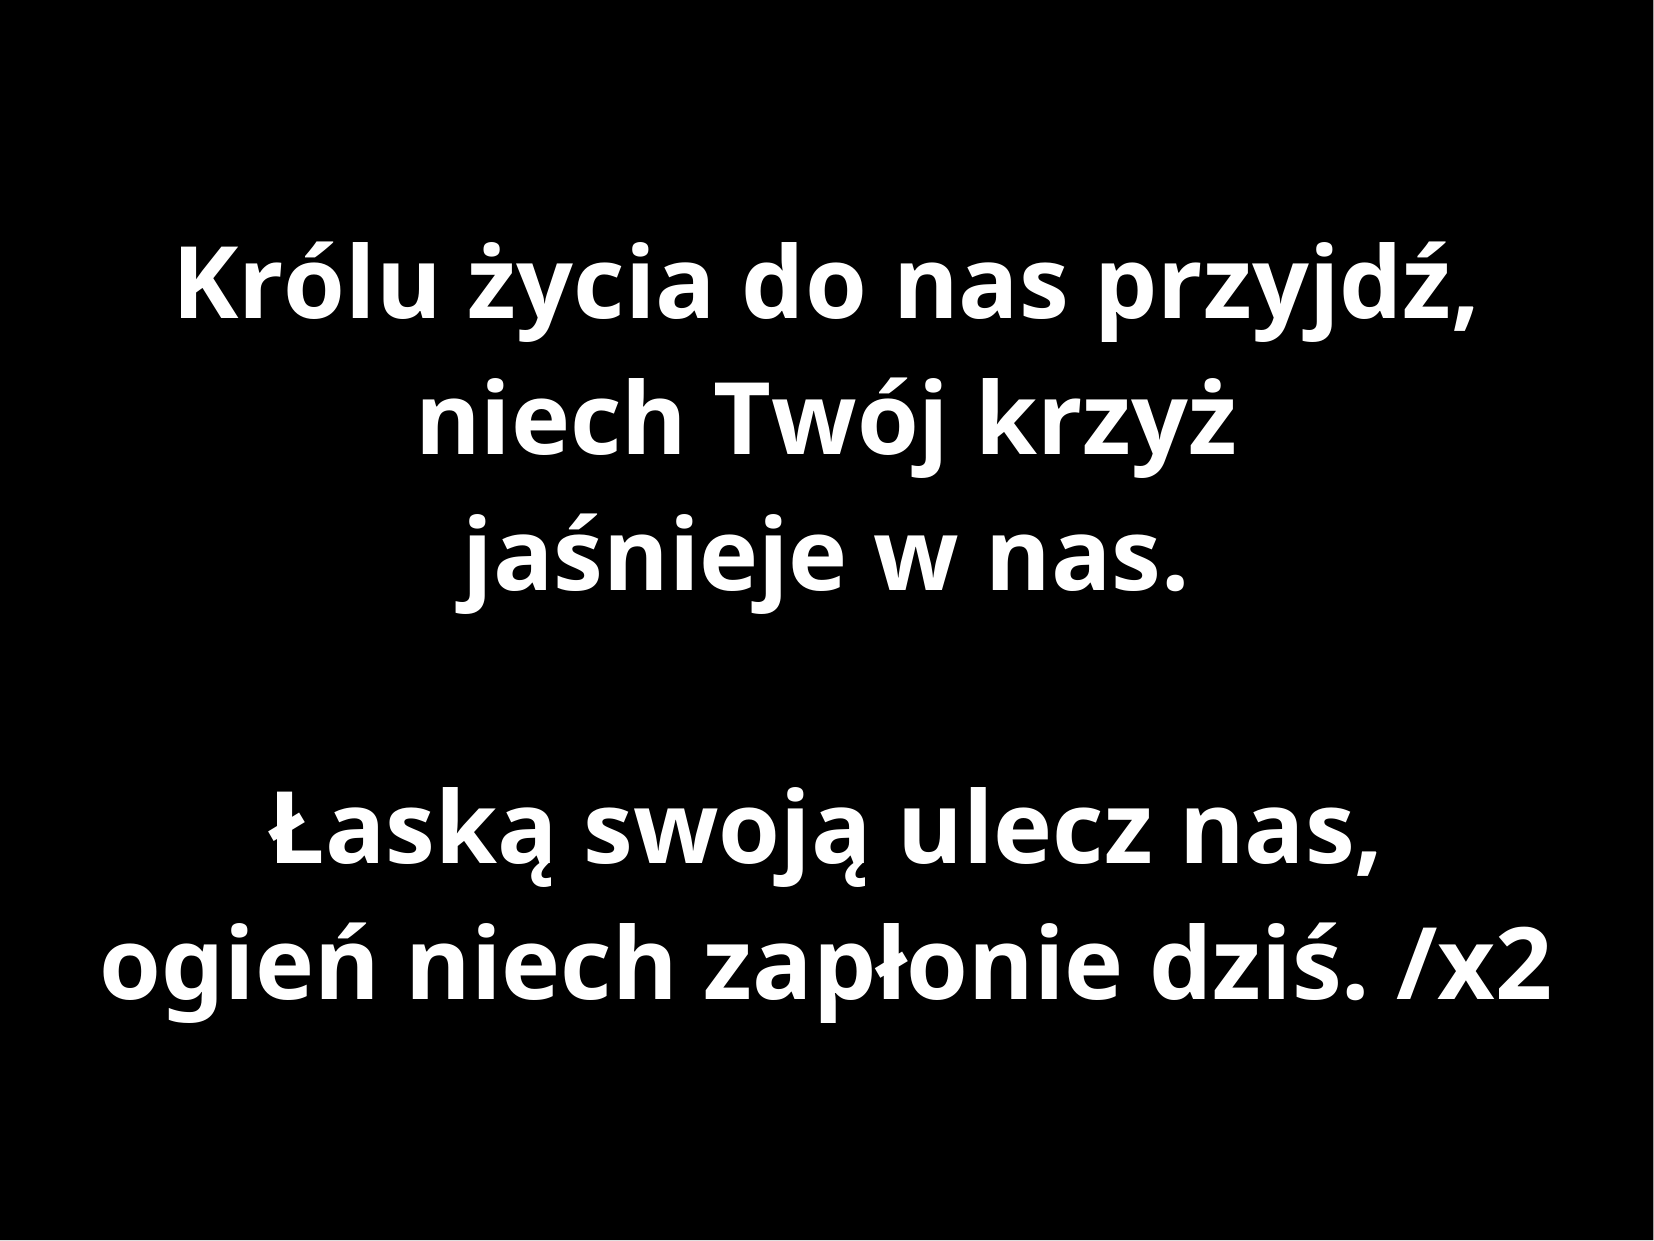

# Królu życia do nas przyjdź, niech Twój krzyż jaśnieje w nas. Łaską swoją ulecz nas, ogień niech zapłonie dziś. /x2